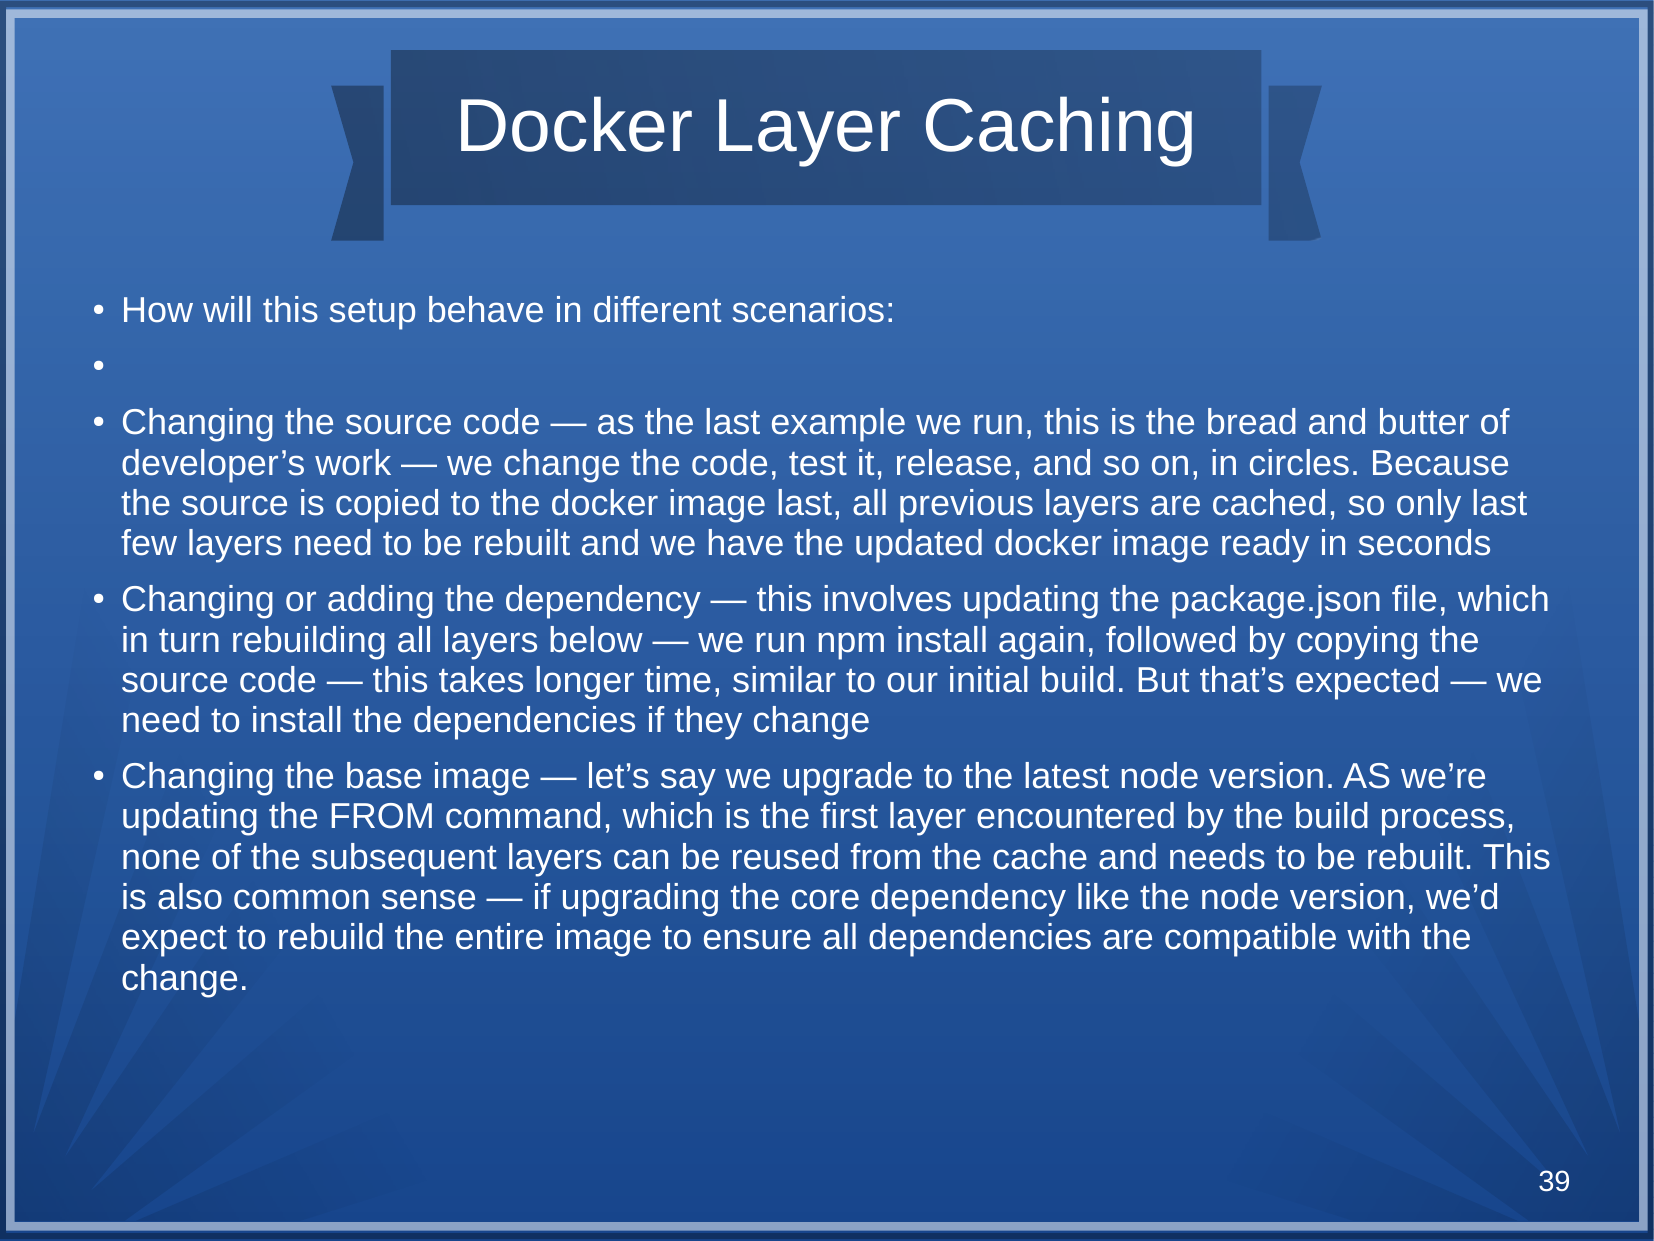

# Docker Layer Caching
How will this setup behave in different scenarios:
Changing the source code — as the last example we run, this is the bread and butter of developer’s work — we change the code, test it, release, and so on, in circles. Because the source is copied to the docker image last, all previous layers are cached, so only last few layers need to be rebuilt and we have the updated docker image ready in seconds
Changing or adding the dependency — this involves updating the package.json file, which in turn rebuilding all layers below — we run npm install again, followed by copying the source code — this takes longer time, similar to our initial build. But that’s expected — we need to install the dependencies if they change
Changing the base image — let’s say we upgrade to the latest node version. AS we’re updating the FROM command, which is the first layer encountered by the build process, none of the subsequent layers can be reused from the cache and needs to be rebuilt. This is also common sense — if upgrading the core dependency like the node version, we’d expect to rebuild the entire image to ensure all dependencies are compatible with the change.
39